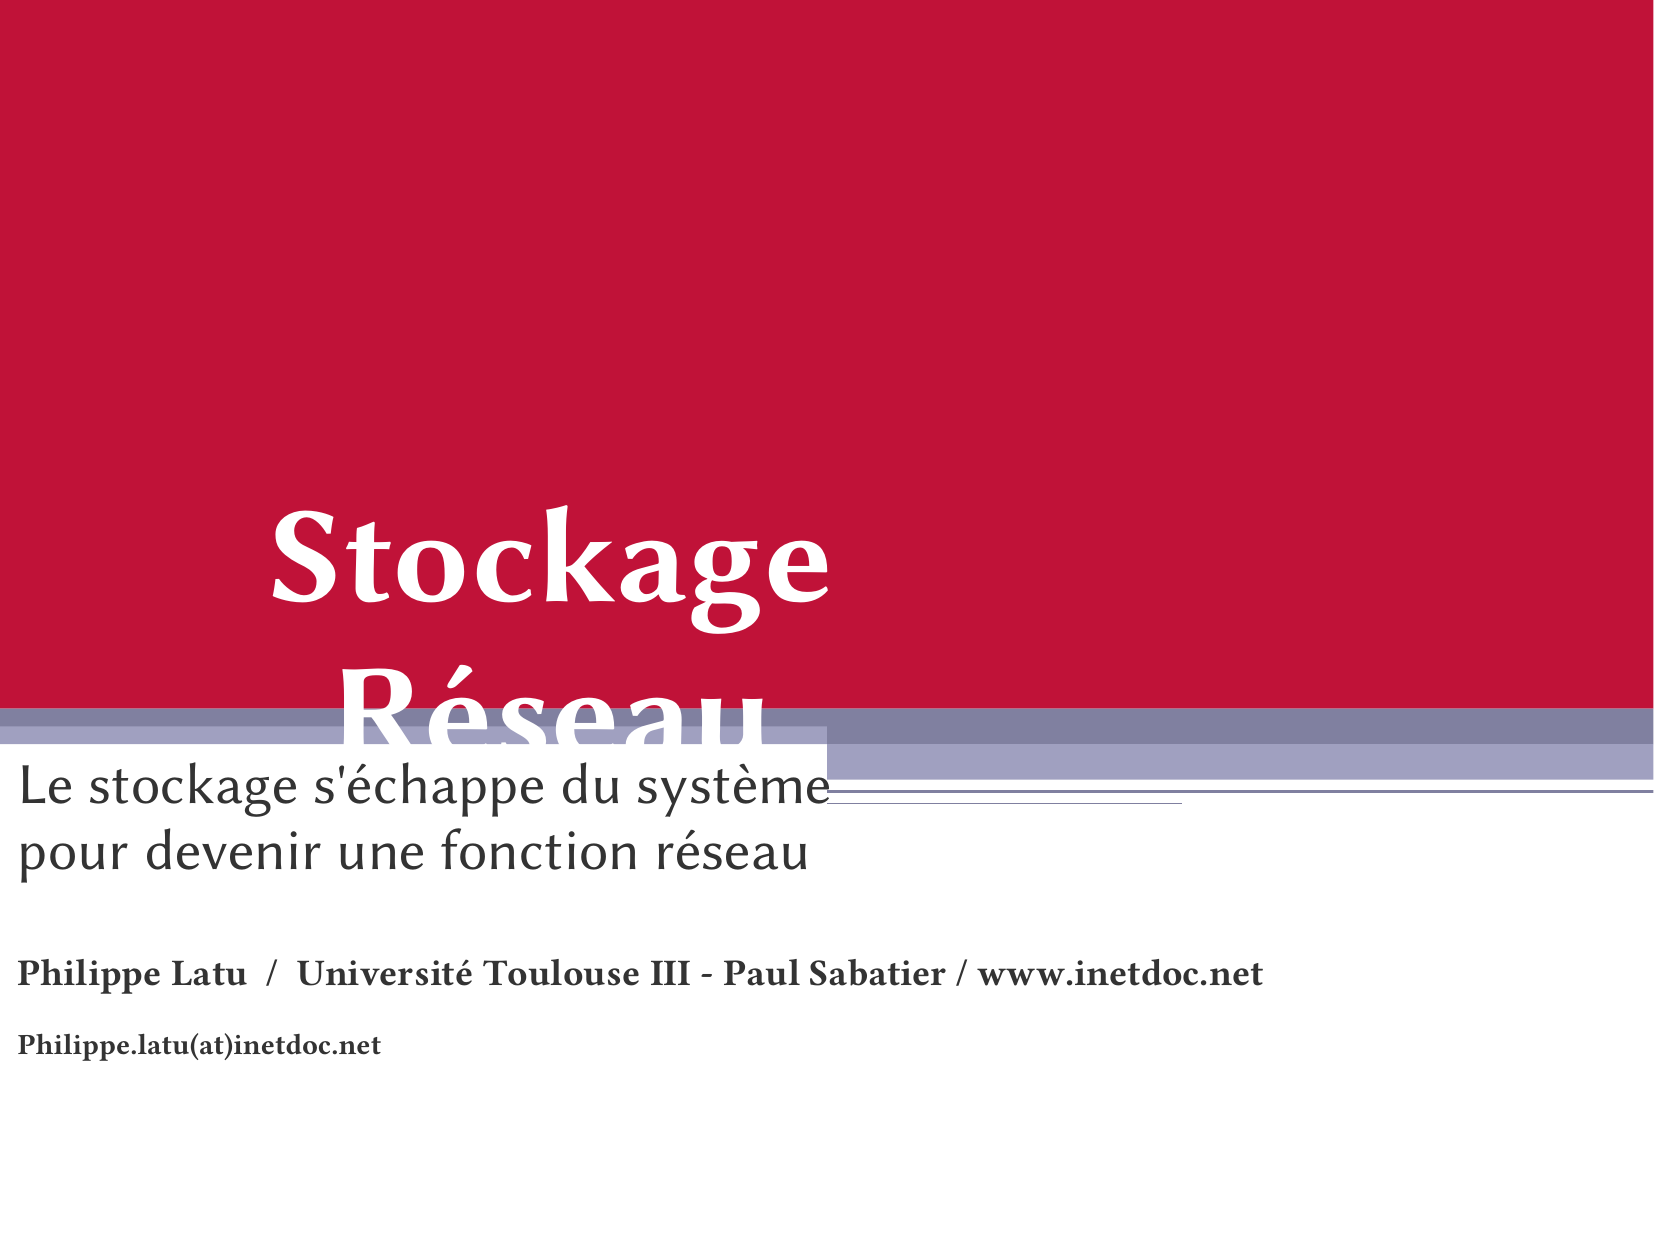

# Stockage Réseau
Le stockage s'échappe du système
pour devenir une fonction réseau
Philippe Latu / Université Toulouse III - Paul Sabatier / www.inetdoc.net
Philippe.latu(at)inetdoc.net